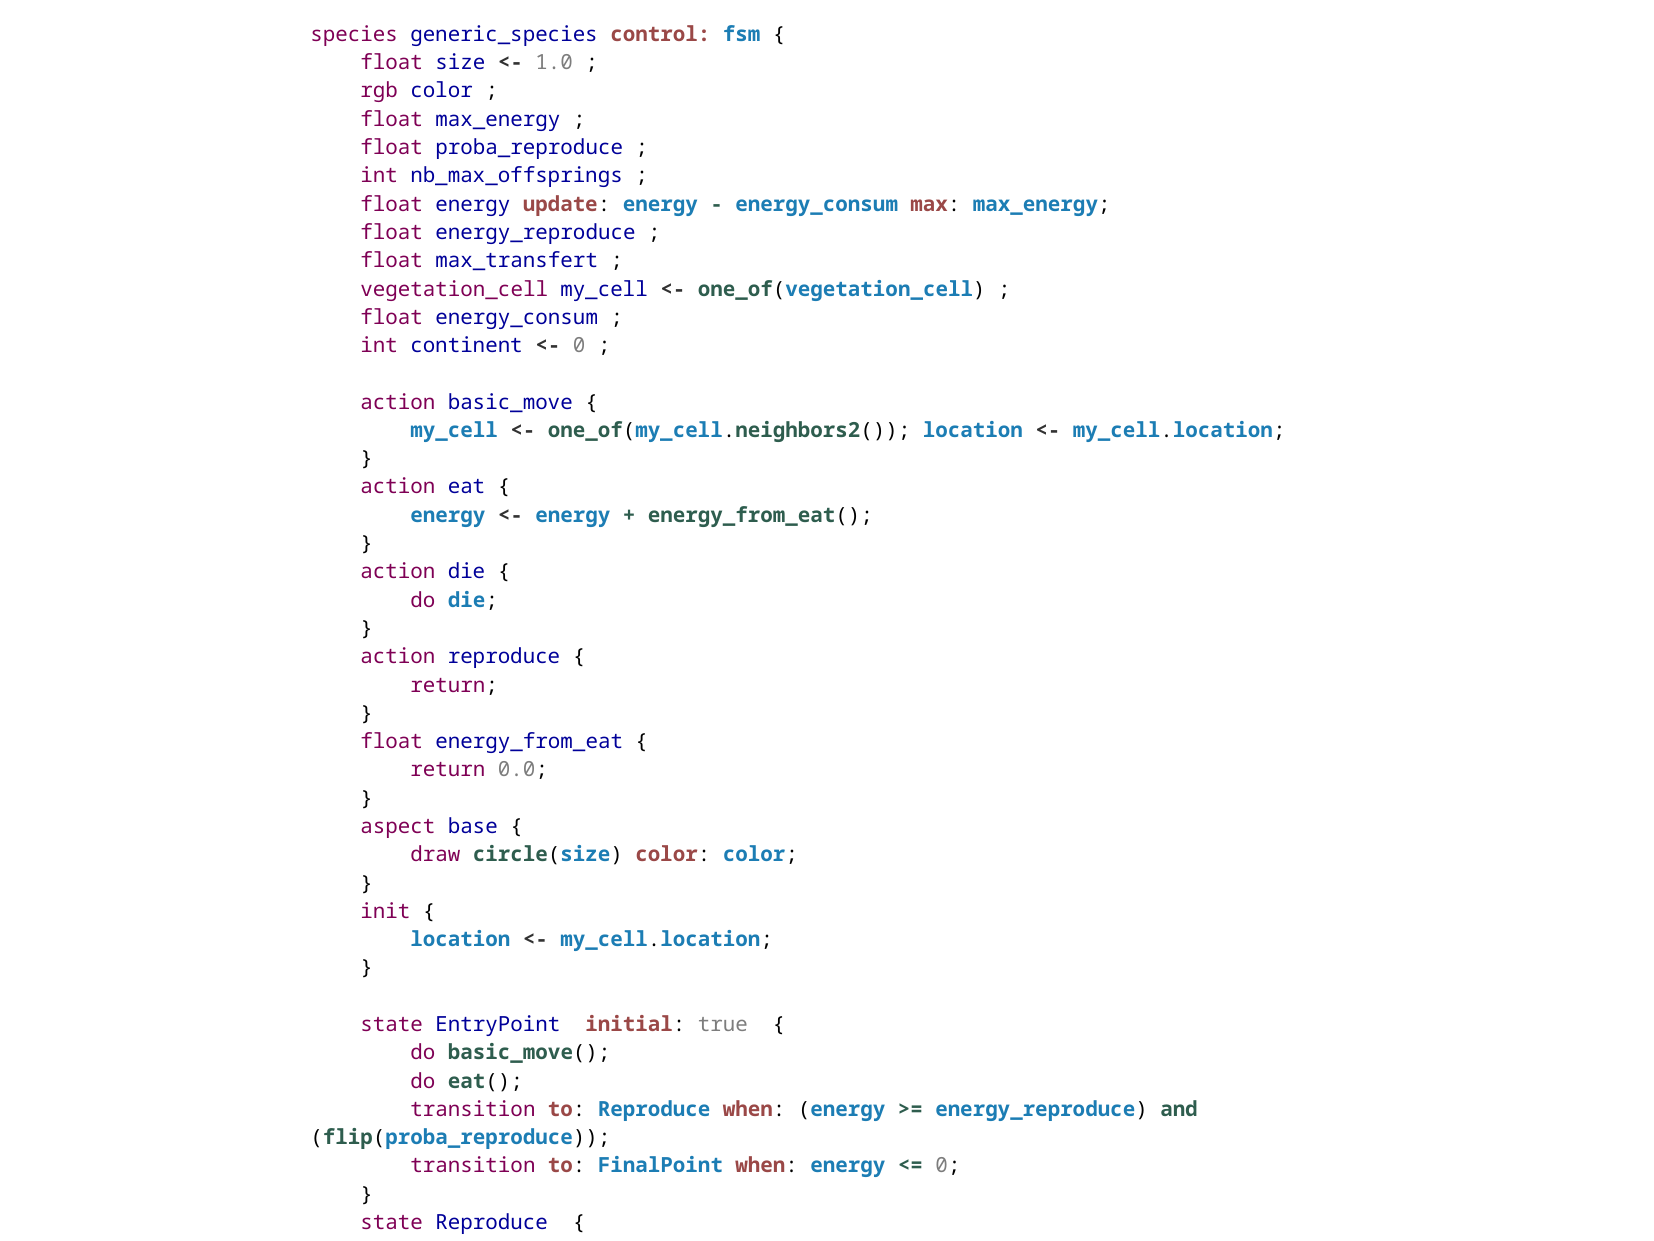

species generic_species control: fsm {
 float size <- 1.0 ;
 rgb color ;
 float max_energy ;
 float proba_reproduce ;
 int nb_max_offsprings ;
 float energy update: energy - energy_consum max: max_energy;
 float energy_reproduce ;
 float max_transfert ;
 vegetation_cell my_cell <- one_of(vegetation_cell) ;
 float energy_consum ;
 int continent <- 0 ;
 action basic_move {
 my_cell <- one_of(my_cell.neighbors2()); location <- my_cell.location;
 }
 action eat {
 energy <- energy + energy_from_eat();
 }
 action die {
 do die;
 }
 action reproduce {
 return;
 }
 float energy_from_eat {
 return 0.0;
 }
 aspect base {
 draw circle(size) color: color;
 }
 init {
 location <- my_cell.location;
 }
 state EntryPoint initial: true {
 do basic_move();
 do eat();
 transition to: Reproduce when: (energy >= energy_reproduce) and (flip(proba_reproduce));
 transition to: FinalPoint when: energy <= 0;
 }
 state Reproduce {
 do reproduce();
 transition to: EntryPoint when: (energy < energy_reproduce) or !(flip(proba_reproduce));
 transition to: FinalPoint when: energy <= 0;
 }
 state FinalPoint final: true {
 do die();
 }
}